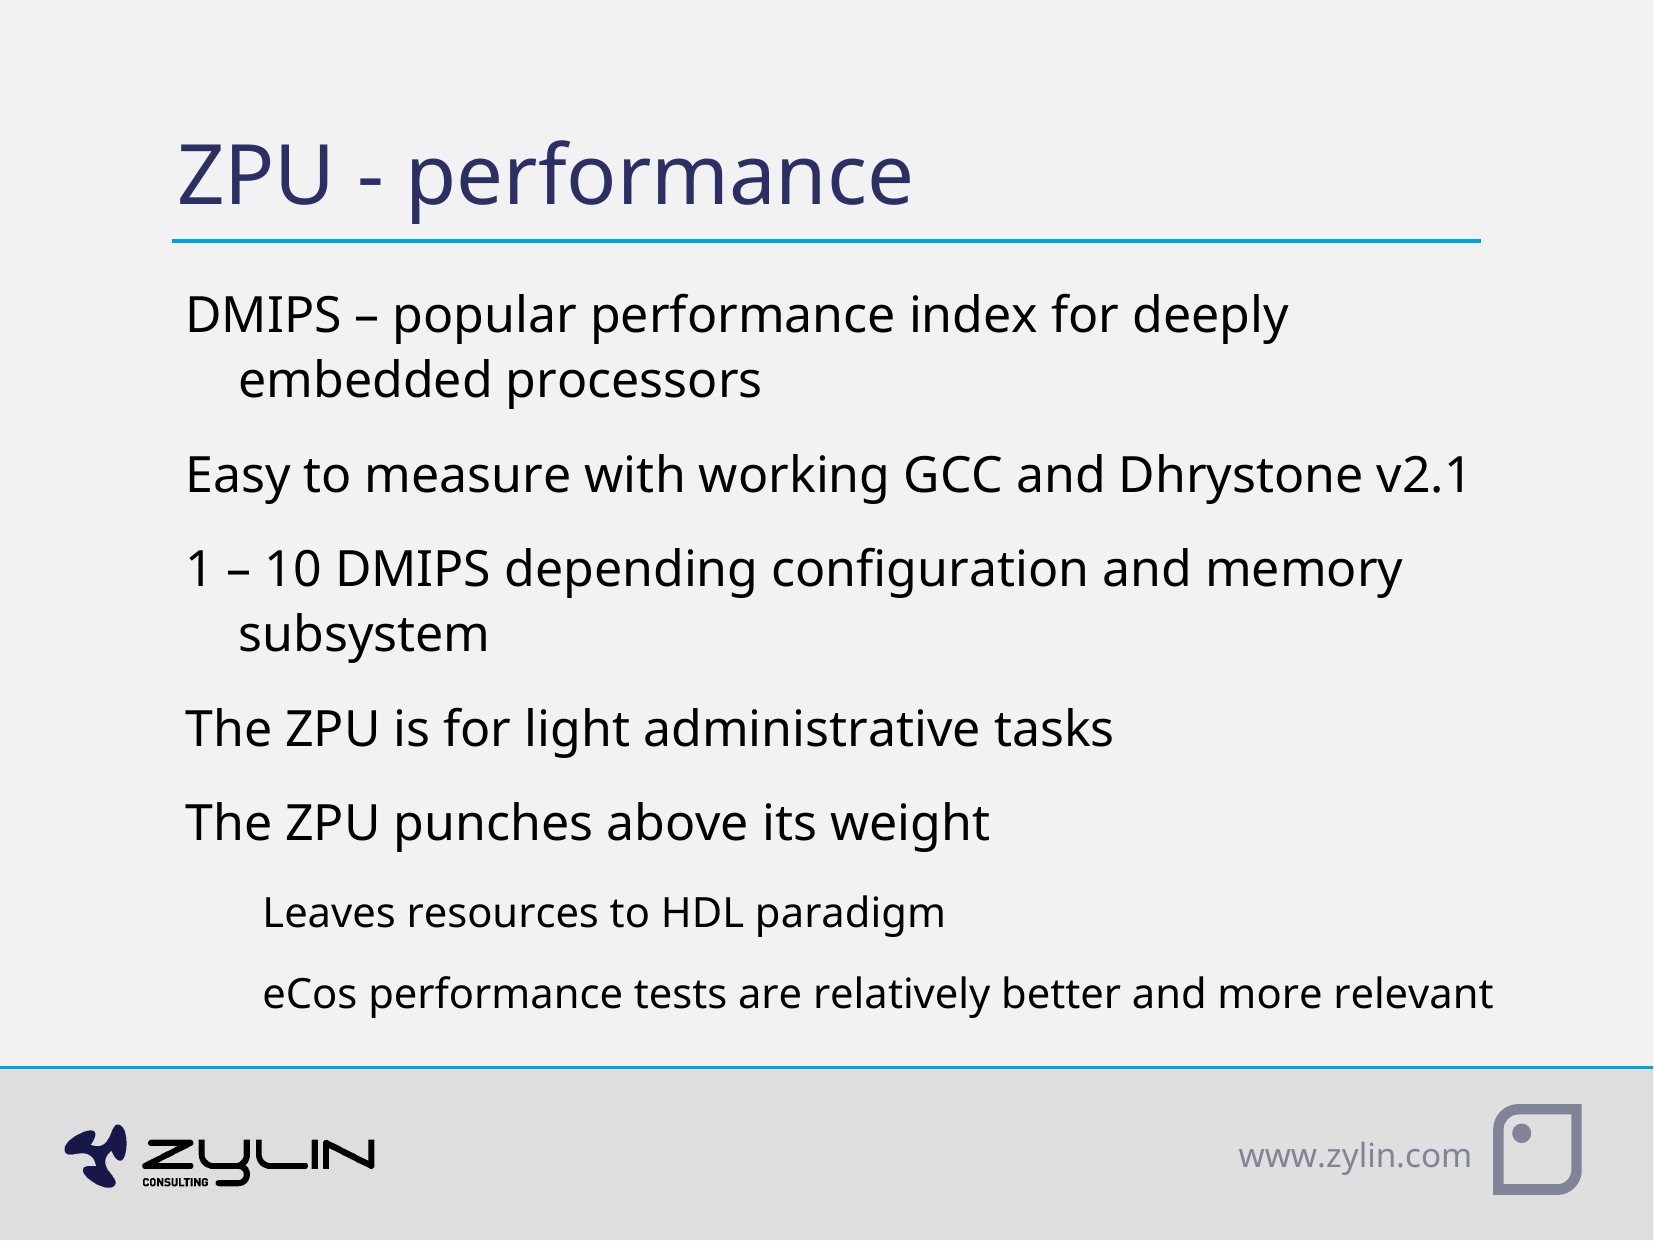

# ZPU - performance
DMIPS – popular performance index for deeply embedded processors
Easy to measure with working GCC and Dhrystone v2.1
1 – 10 DMIPS depending configuration and memory subsystem
The ZPU is for light administrative tasks
The ZPU punches above its weight
Leaves resources to HDL paradigm
eCos performance tests are relatively better and more relevant